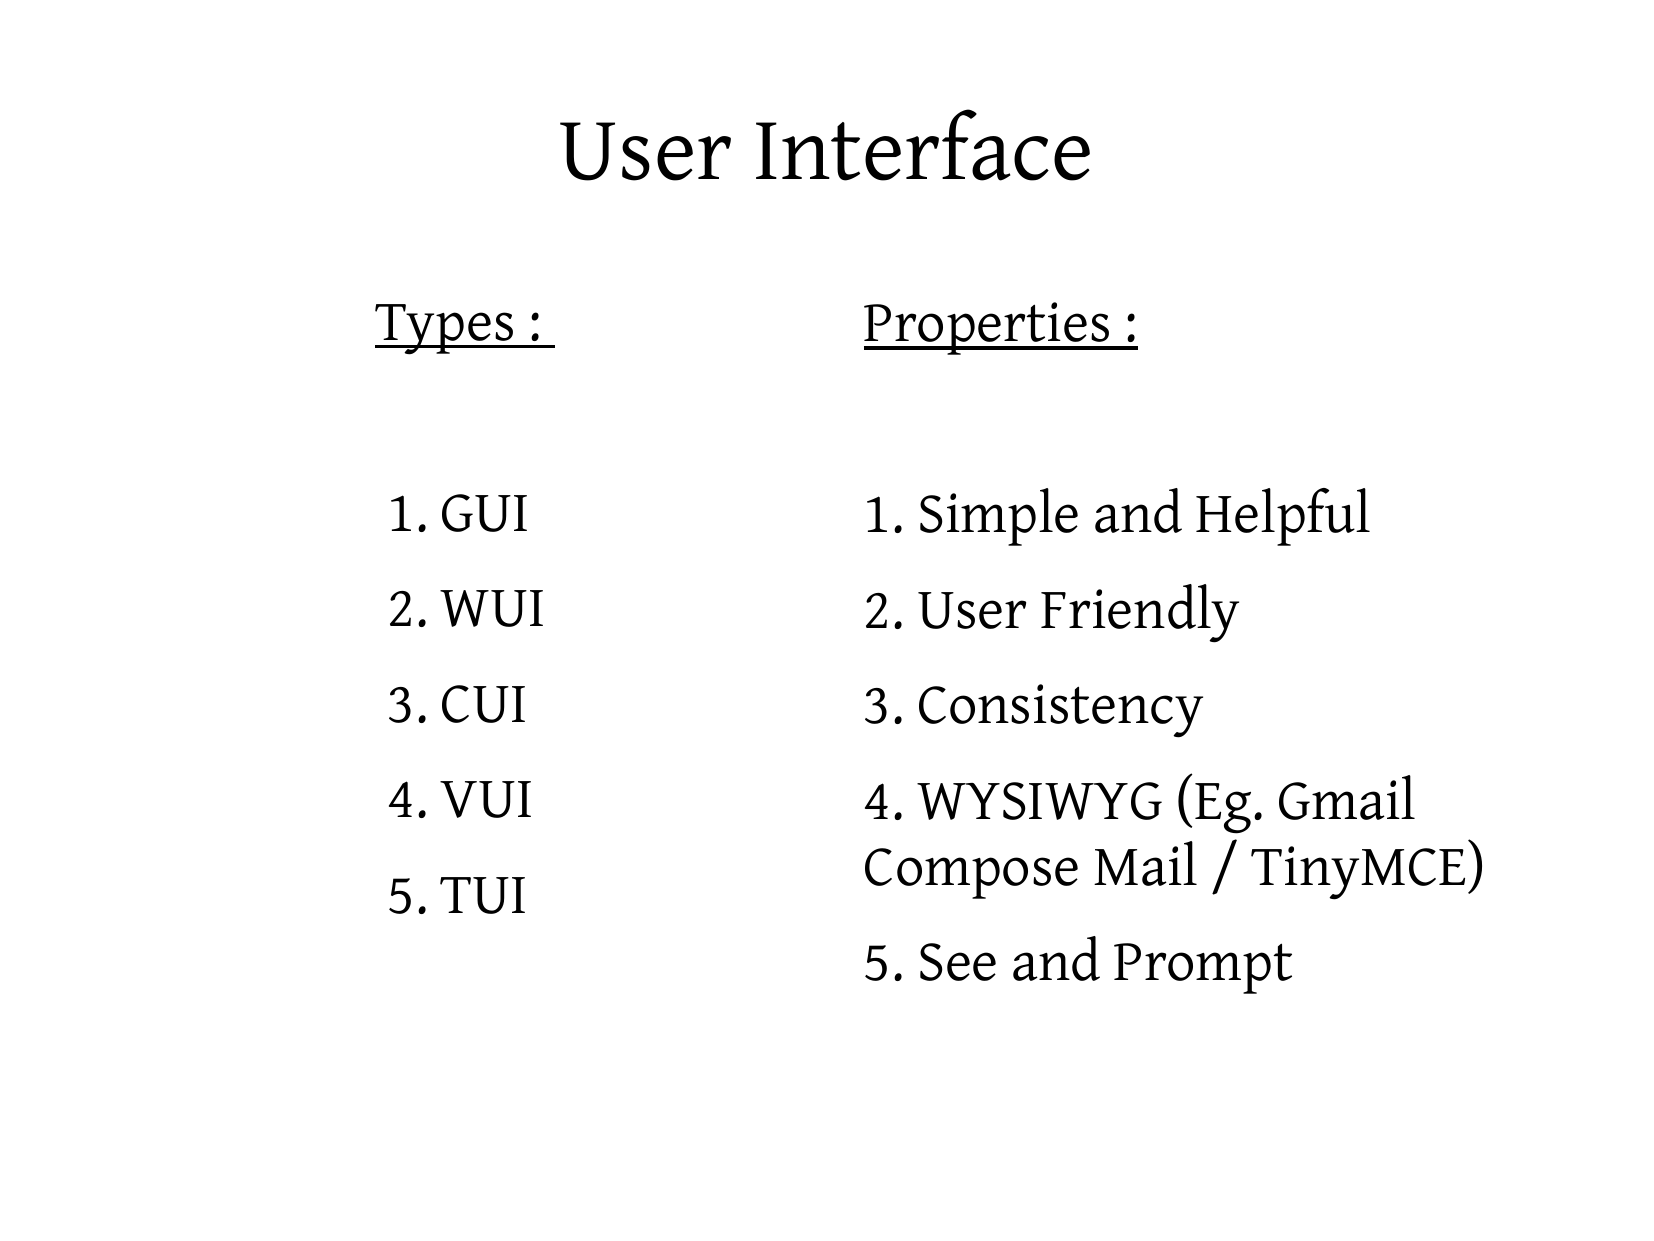

# User Interface
Types :
 1. GUI
 2. WUI
 3. CUI
 4. VUI
 5. TUI
Properties :
1. Simple and Helpful
2. User Friendly
3. Consistency
4. WYSIWYG (Eg. Gmail Compose Mail / TinyMCE)
5. See and Prompt